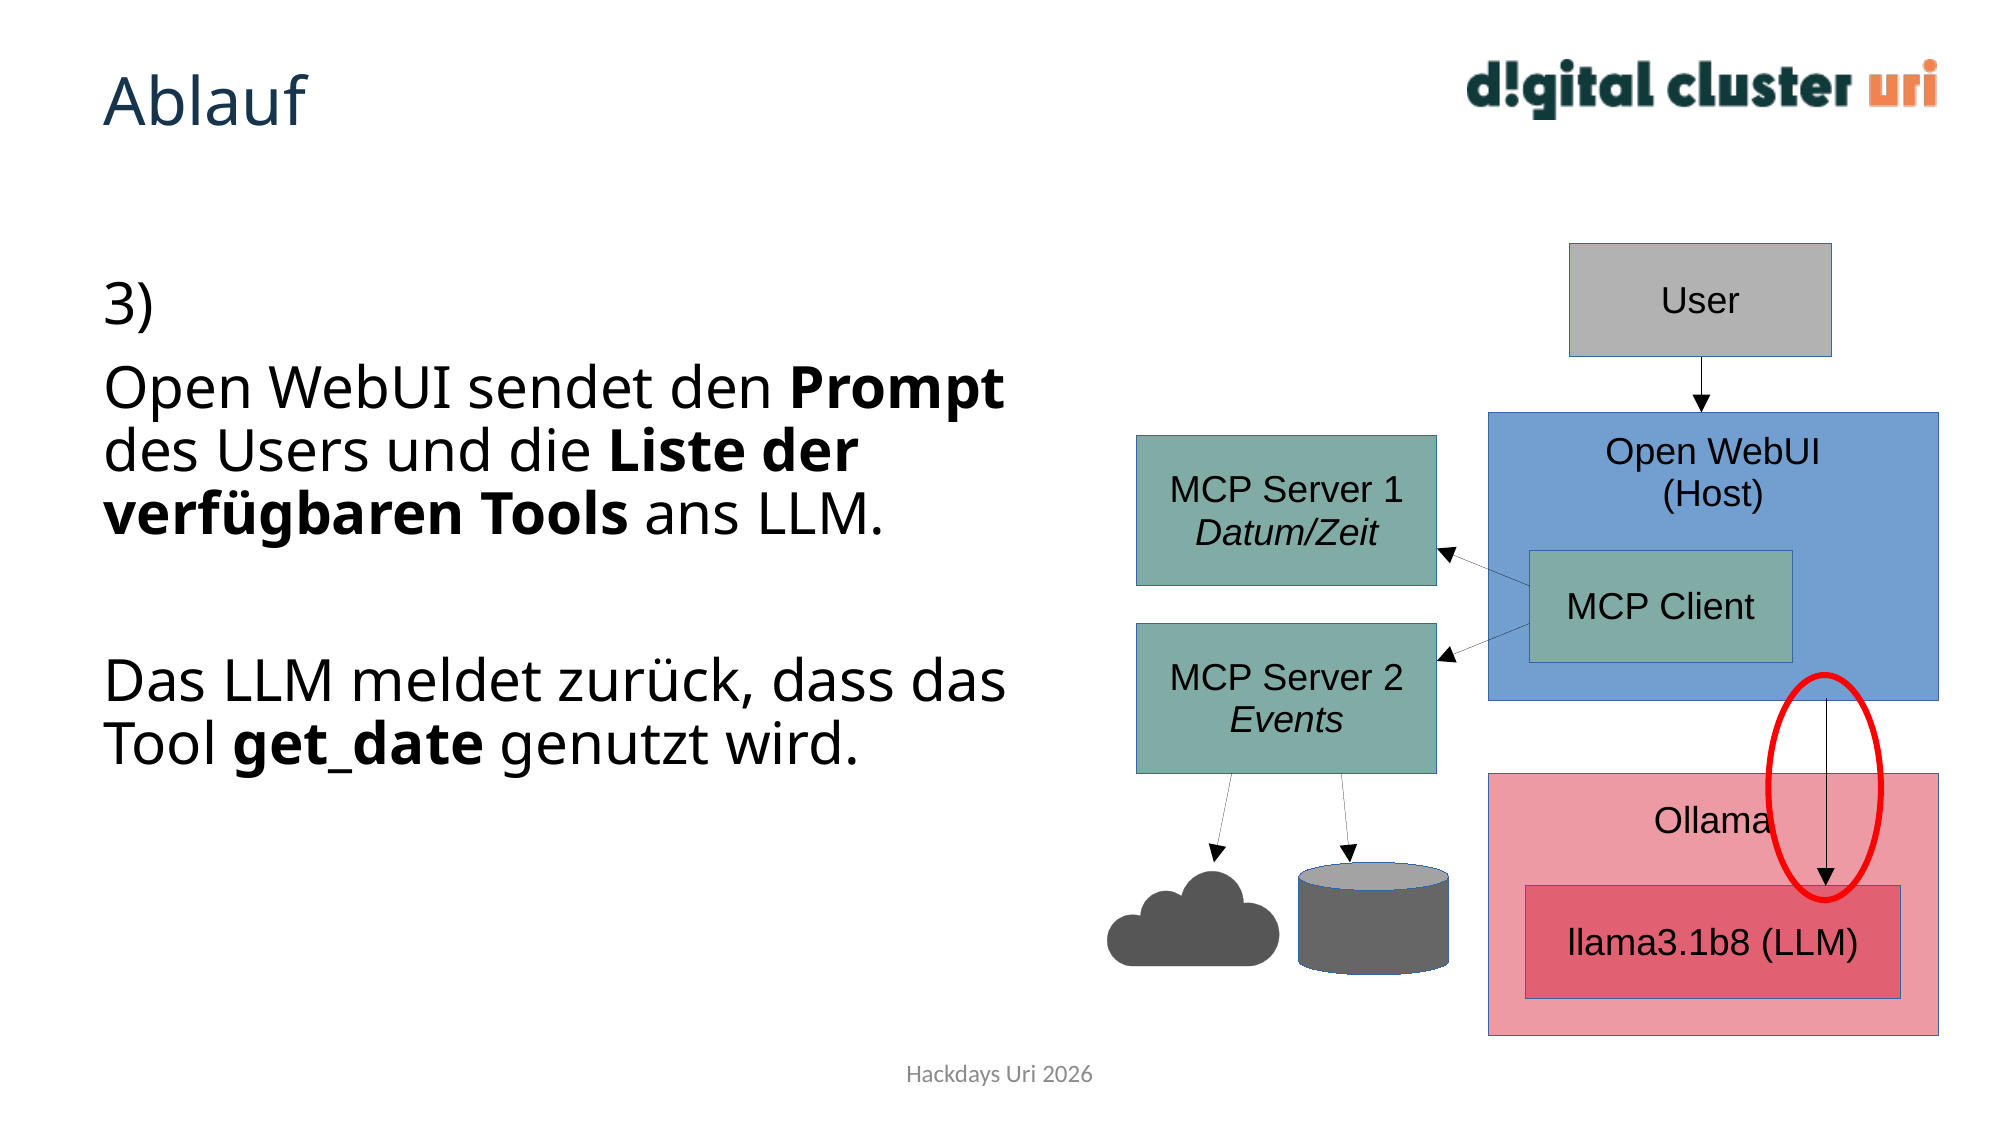

# Ablauf
User
Open WebUI
(Host)
MCP Server 1
Datum/Zeit
MCP Client
MCP Server 2
Events
Ollama
llama3.1b8 (LLM)
3)
Open WebUI sendet den Prompt des Users und die Liste der verfügbaren Tools ans LLM.
Das LLM meldet zurück, dass das Tool get_date genutzt wird.
Hackdays Uri 2026